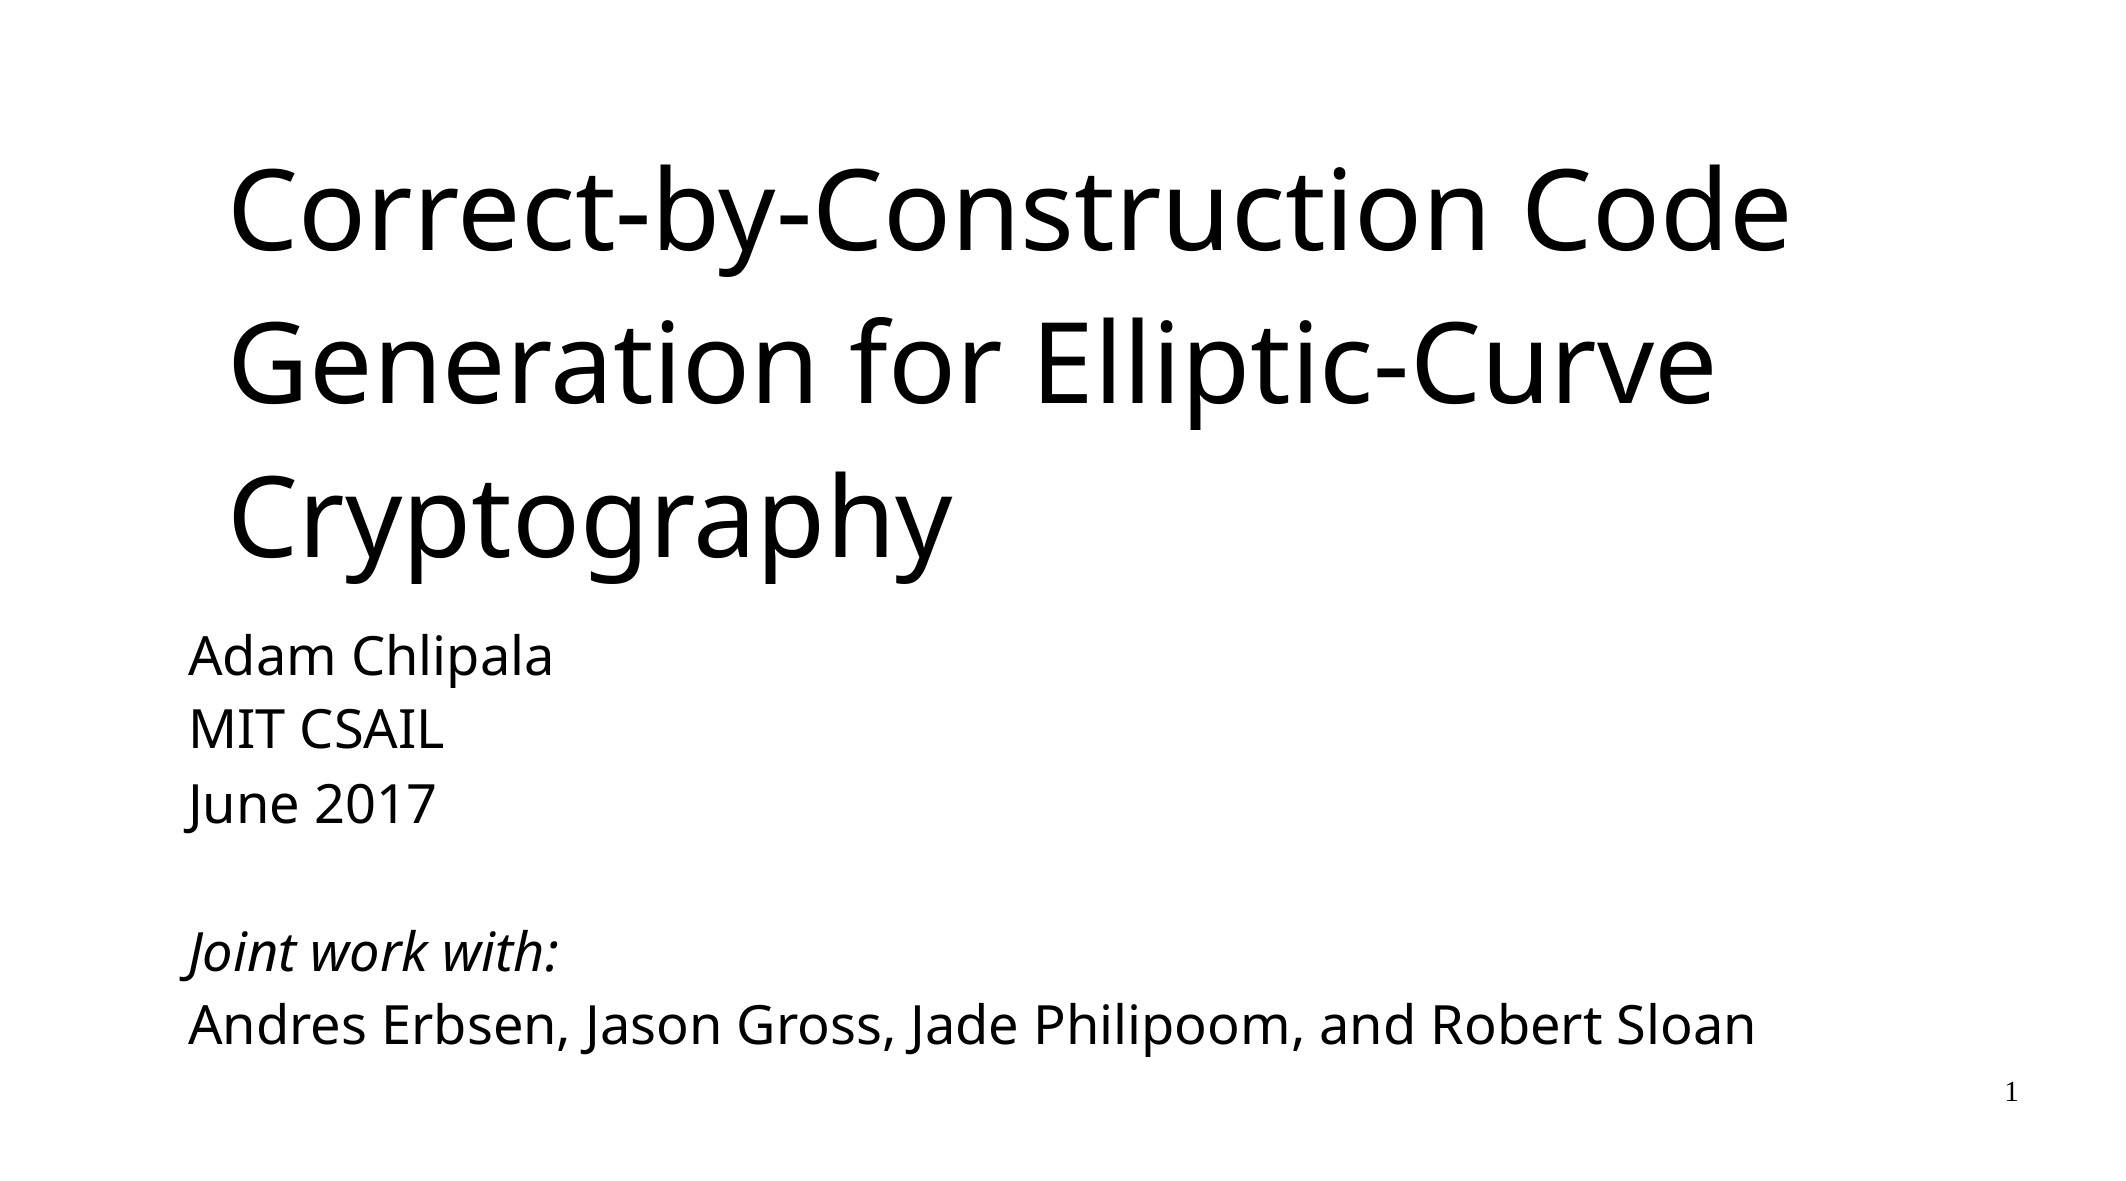

Correct-by-Construction Code Generation for Elliptic-Curve Cryptography
Adam Chlipala
MIT CSAIL
June 2017
Joint work with:
Andres Erbsen, Jason Gross, Jade Philipoom, and Robert Sloan
1